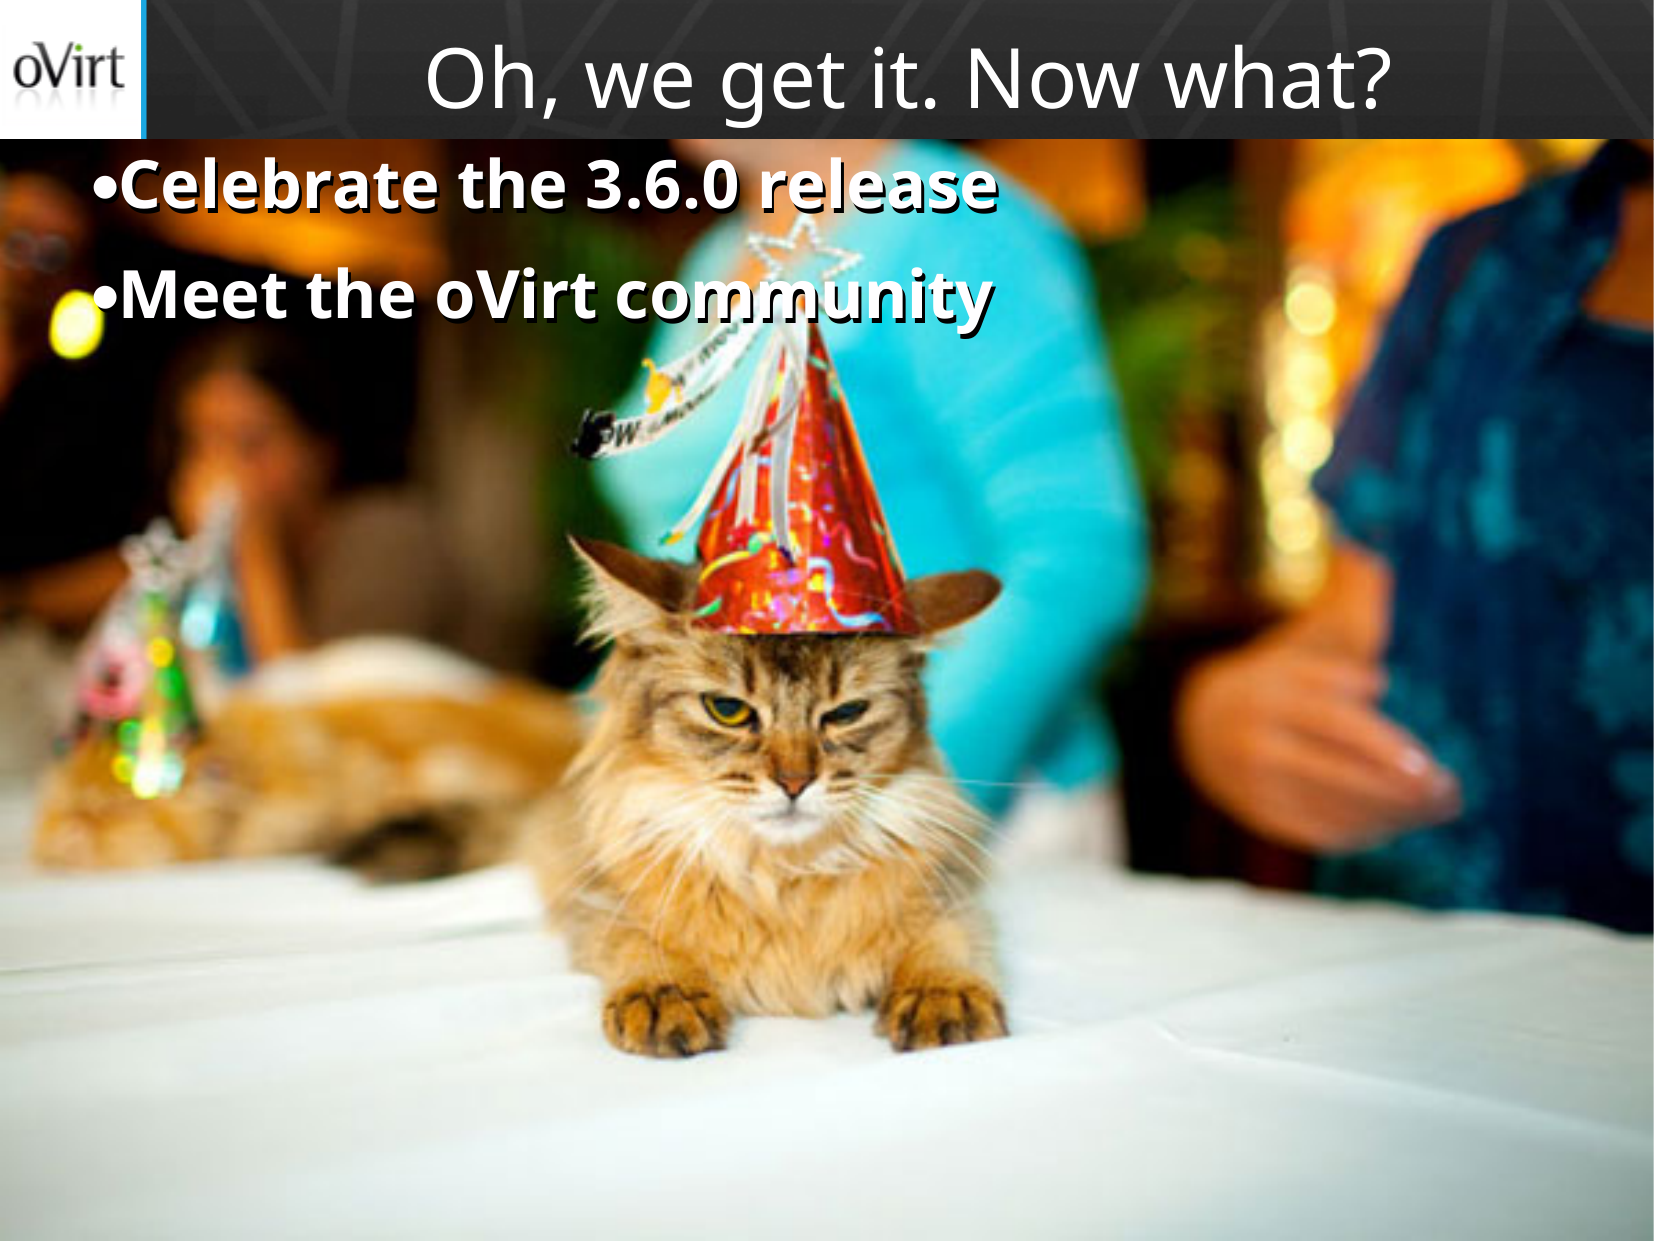

# Oh, we get it. Now what?
Celebrate the 3.6.0 release
Meet the oVirt community
Celebrate the 3.6.0 release
Meet the oVirt community